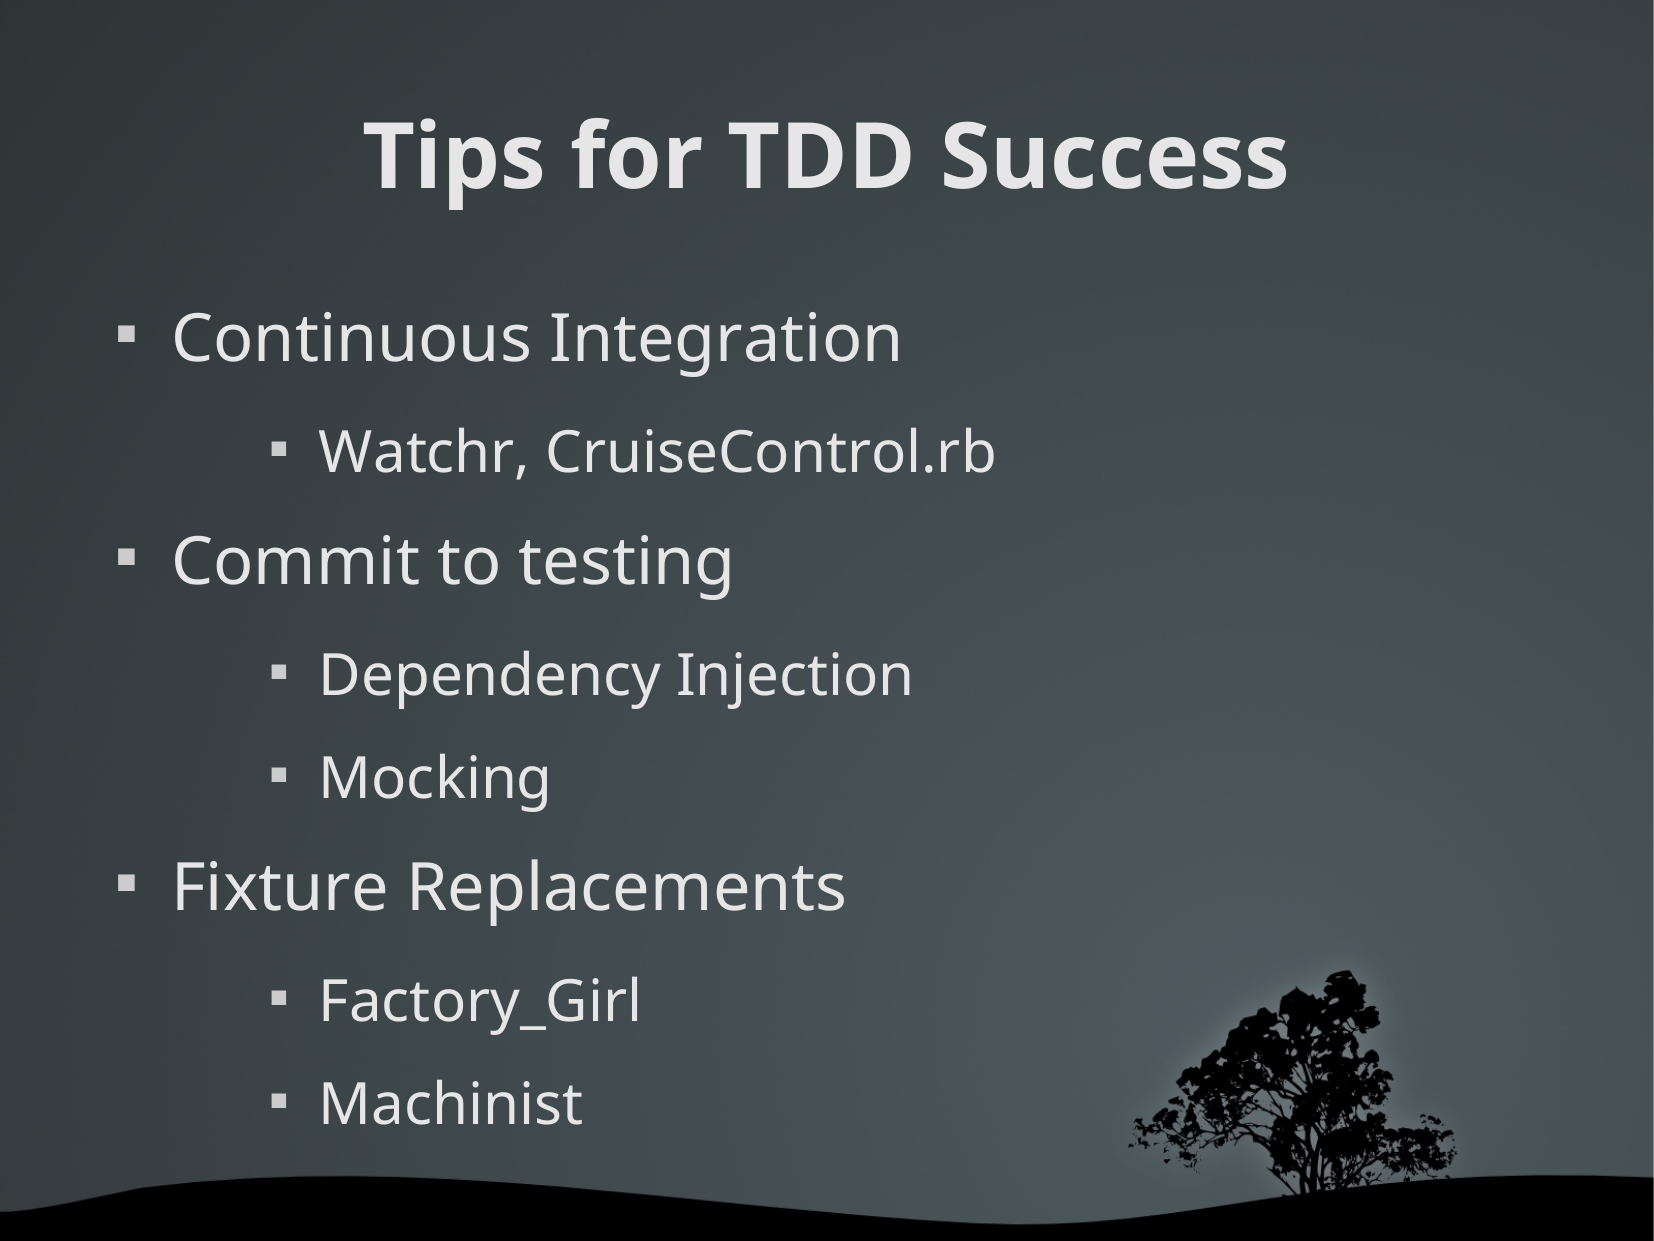

# Tips for TDD Success
Continuous Integration
Watchr, CruiseControl.rb
Commit to testing
Dependency Injection
Mocking
Fixture Replacements
Factory_Girl
Machinist